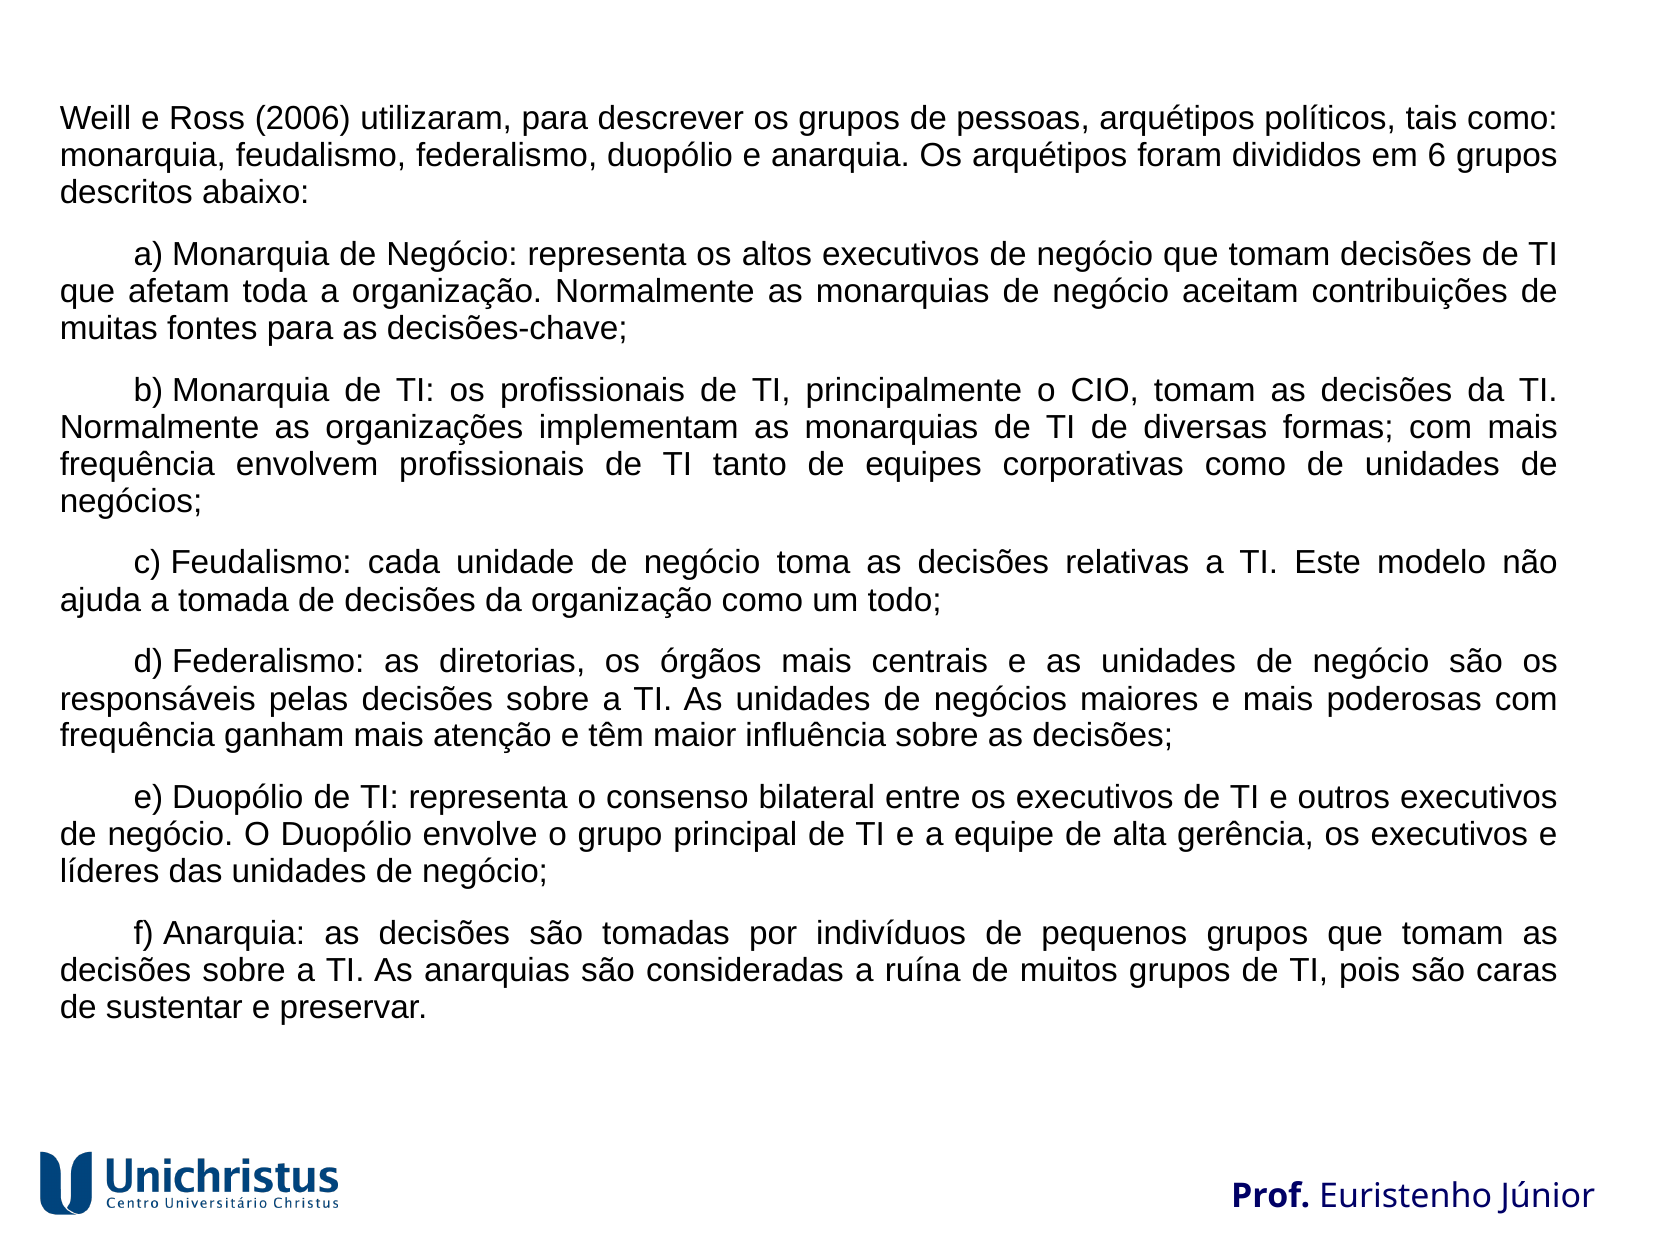

Weill e Ross (2006) utilizaram, para descrever os grupos de pessoas, arquétipos políticos, tais como: monarquia, feudalismo, federalismo, duopólio e anarquia. Os arquétipos foram divididos em 6 grupos descritos abaixo:
	a) Monarquia de Negócio: representa os altos executivos de negócio que tomam decisões de TI que afetam toda a organização. Normalmente as monarquias de negócio aceitam contribuições de muitas fontes para as decisões-chave;
	b) Monarquia de TI: os profissionais de TI, principalmente o CIO, tomam as decisões da TI. Normalmente as organizações implementam as monarquias de TI de diversas formas; com mais frequência envolvem profissionais de TI tanto de equipes corporativas como de unidades de negócios;
	c) Feudalismo: cada unidade de negócio toma as decisões relativas a TI. Este modelo não ajuda a tomada de decisões da organização como um todo;
	d) Federalismo: as diretorias, os órgãos mais centrais e as unidades de negócio são os responsáveis pelas decisões sobre a TI. As unidades de negócios maiores e mais poderosas com frequência ganham mais atenção e têm maior influência sobre as decisões;
	e) Duopólio de TI: representa o consenso bilateral entre os executivos de TI e outros executivos de negócio. O Duopólio envolve o grupo principal de TI e a equipe de alta gerência, os executivos e líderes das unidades de negócio;
	f) Anarquia: as decisões são tomadas por indivíduos de pequenos grupos que tomam as decisões sobre a TI. As anarquias são consideradas a ruína de muitos grupos de TI, pois são caras de sustentar e preservar.
Prof. Euristenho Júnior